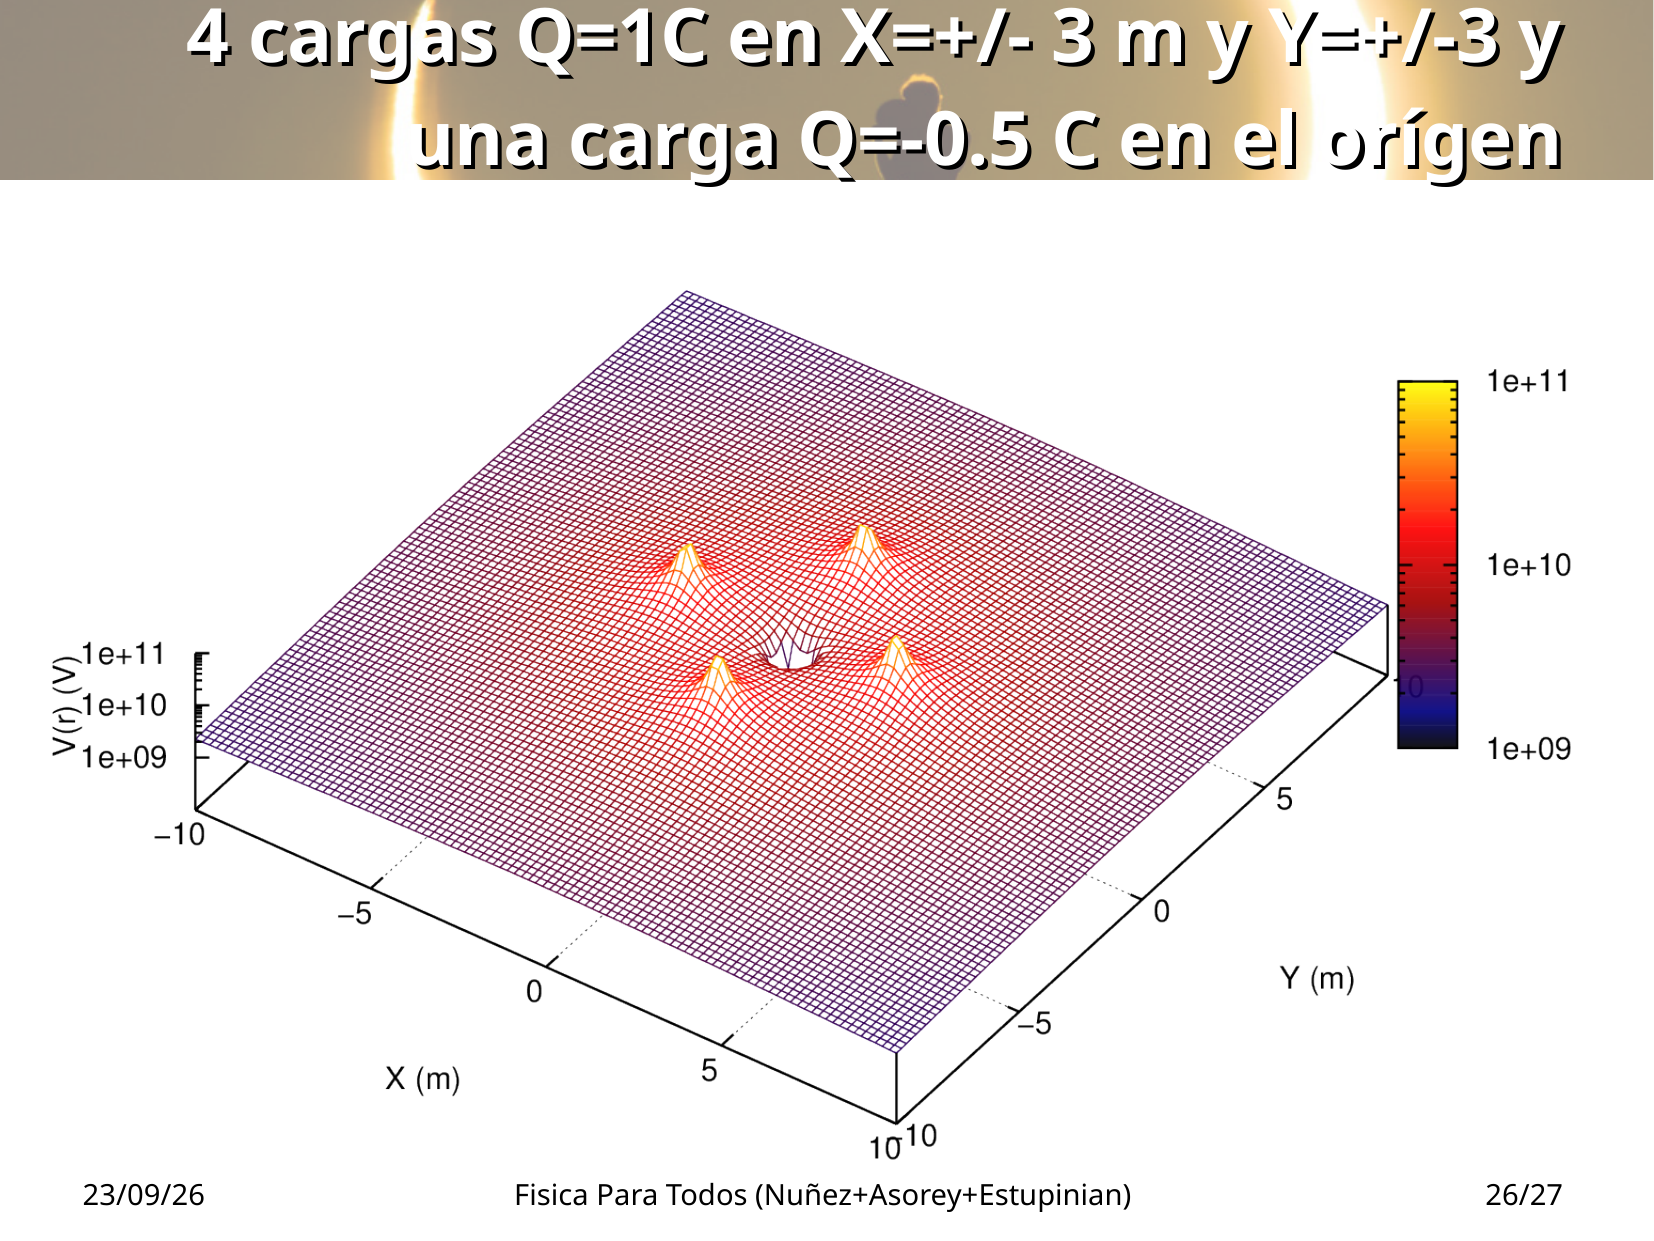

# 4 cargas Q=1C en X=+/- 3 m y Y=+/-3 y una carga Q=-0.5 C en el orígen
Fisica Para Todos (Nuñez+Asorey+Estupinian)
26